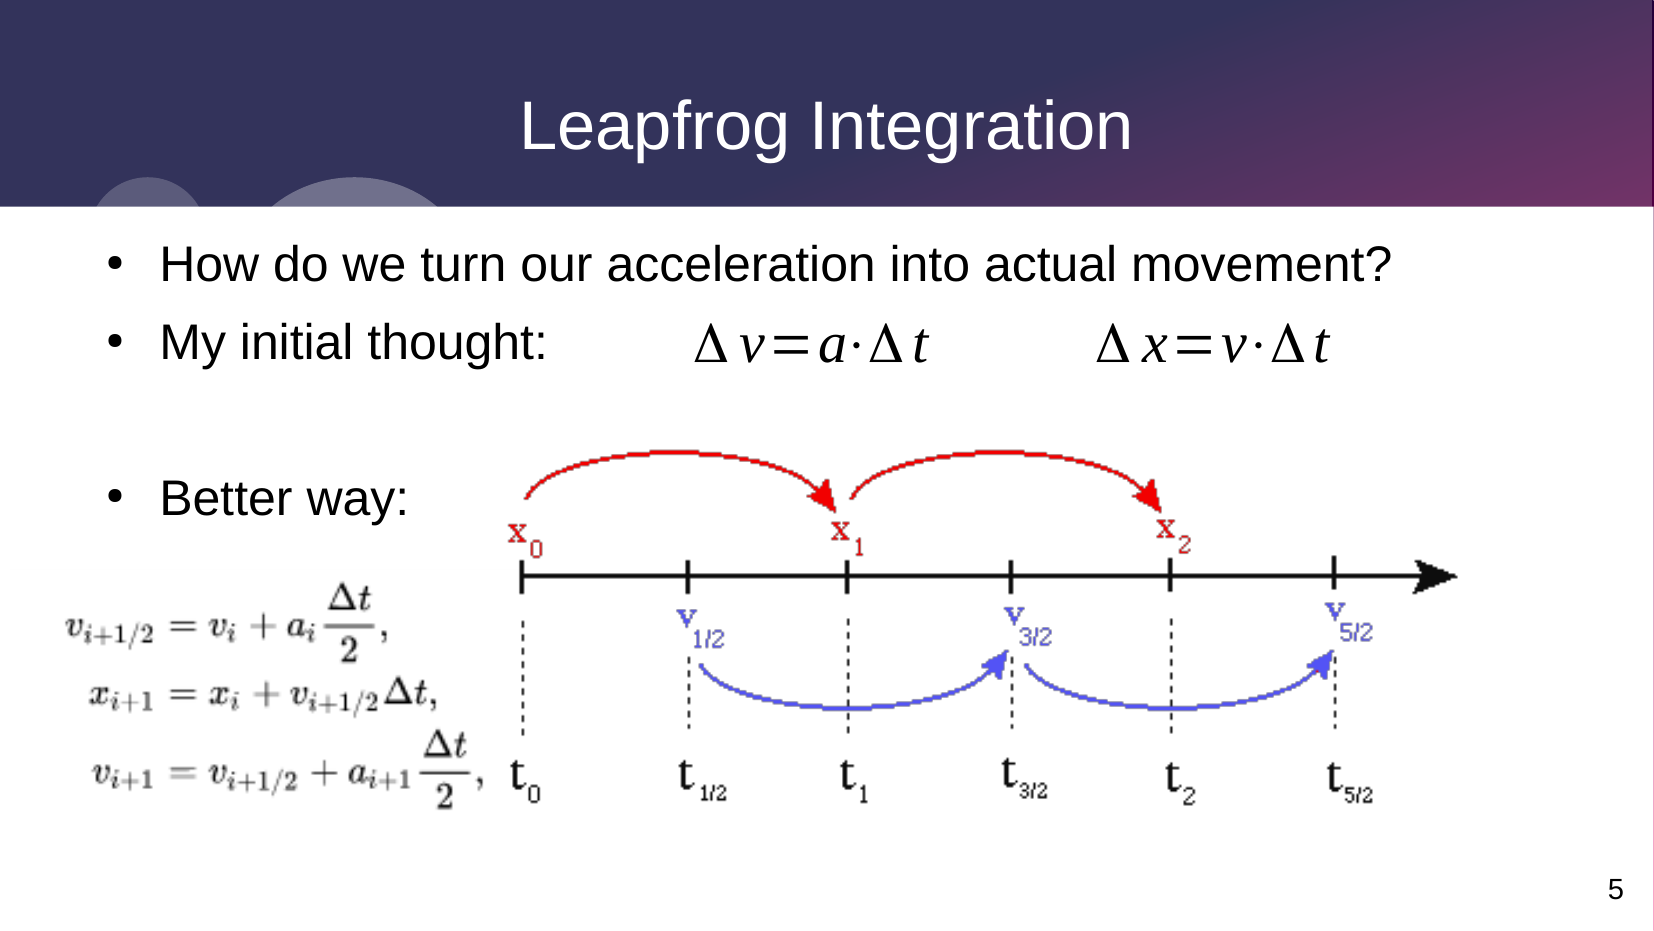

# Leapfrog Integration
How do we turn our acceleration into actual movement?
My initial thought:
Better way: